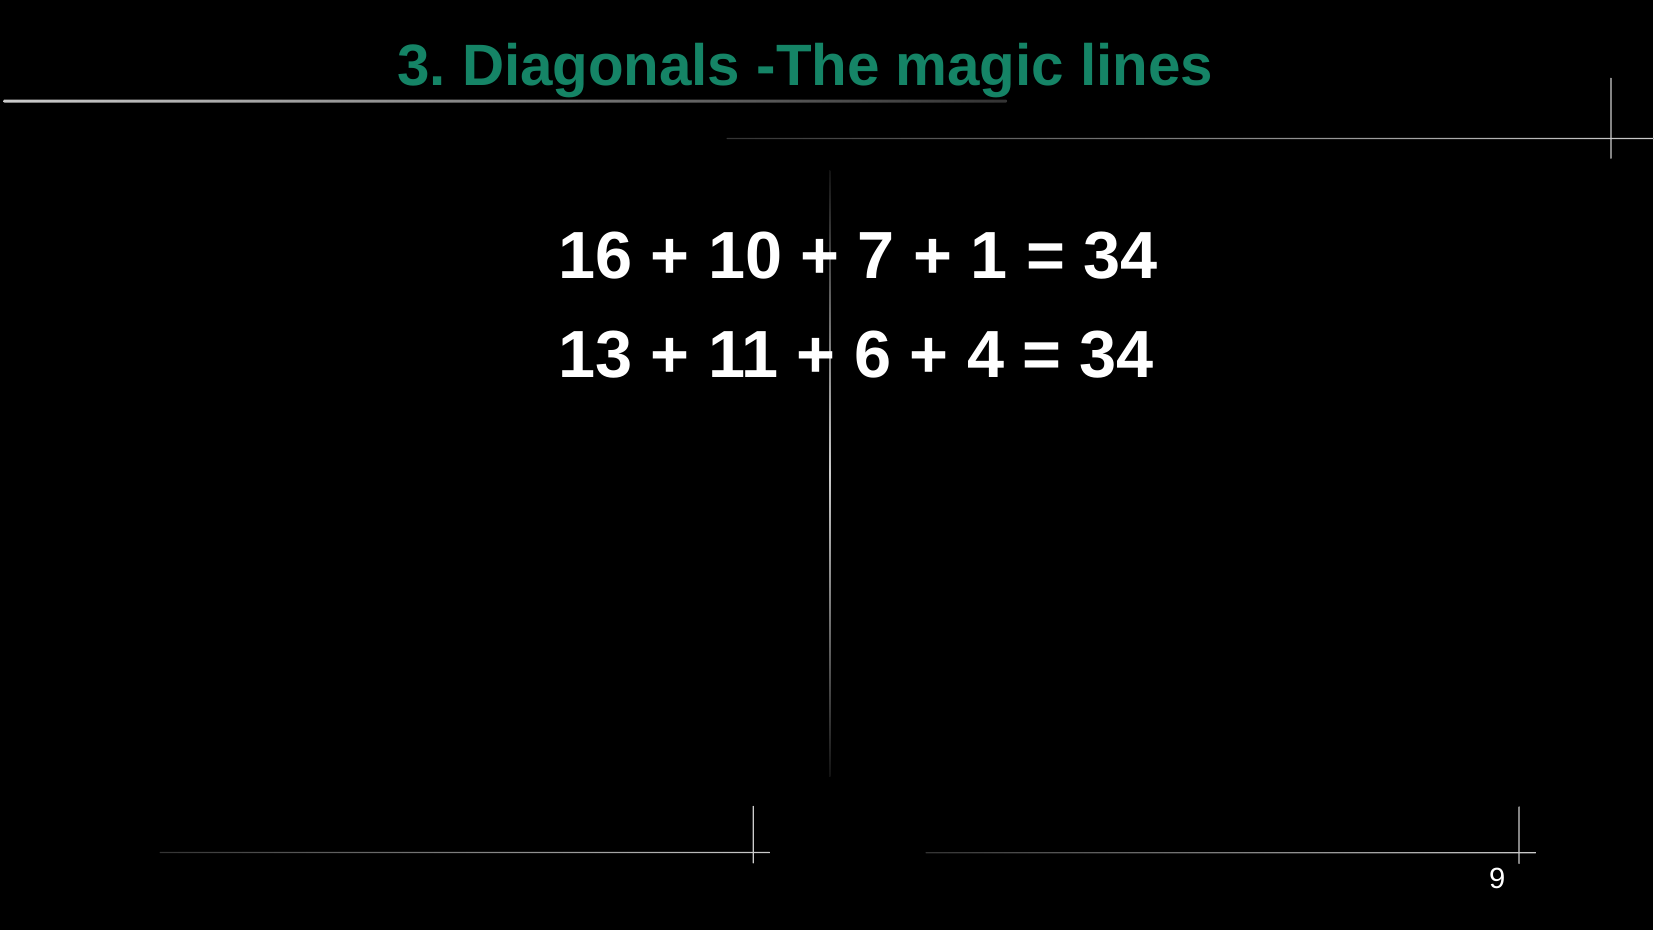

# 3. Diagonals -The magic lines
16 + 10 + 7 + 1 = 34
13 + 11 + 6 + 4 = 34
9